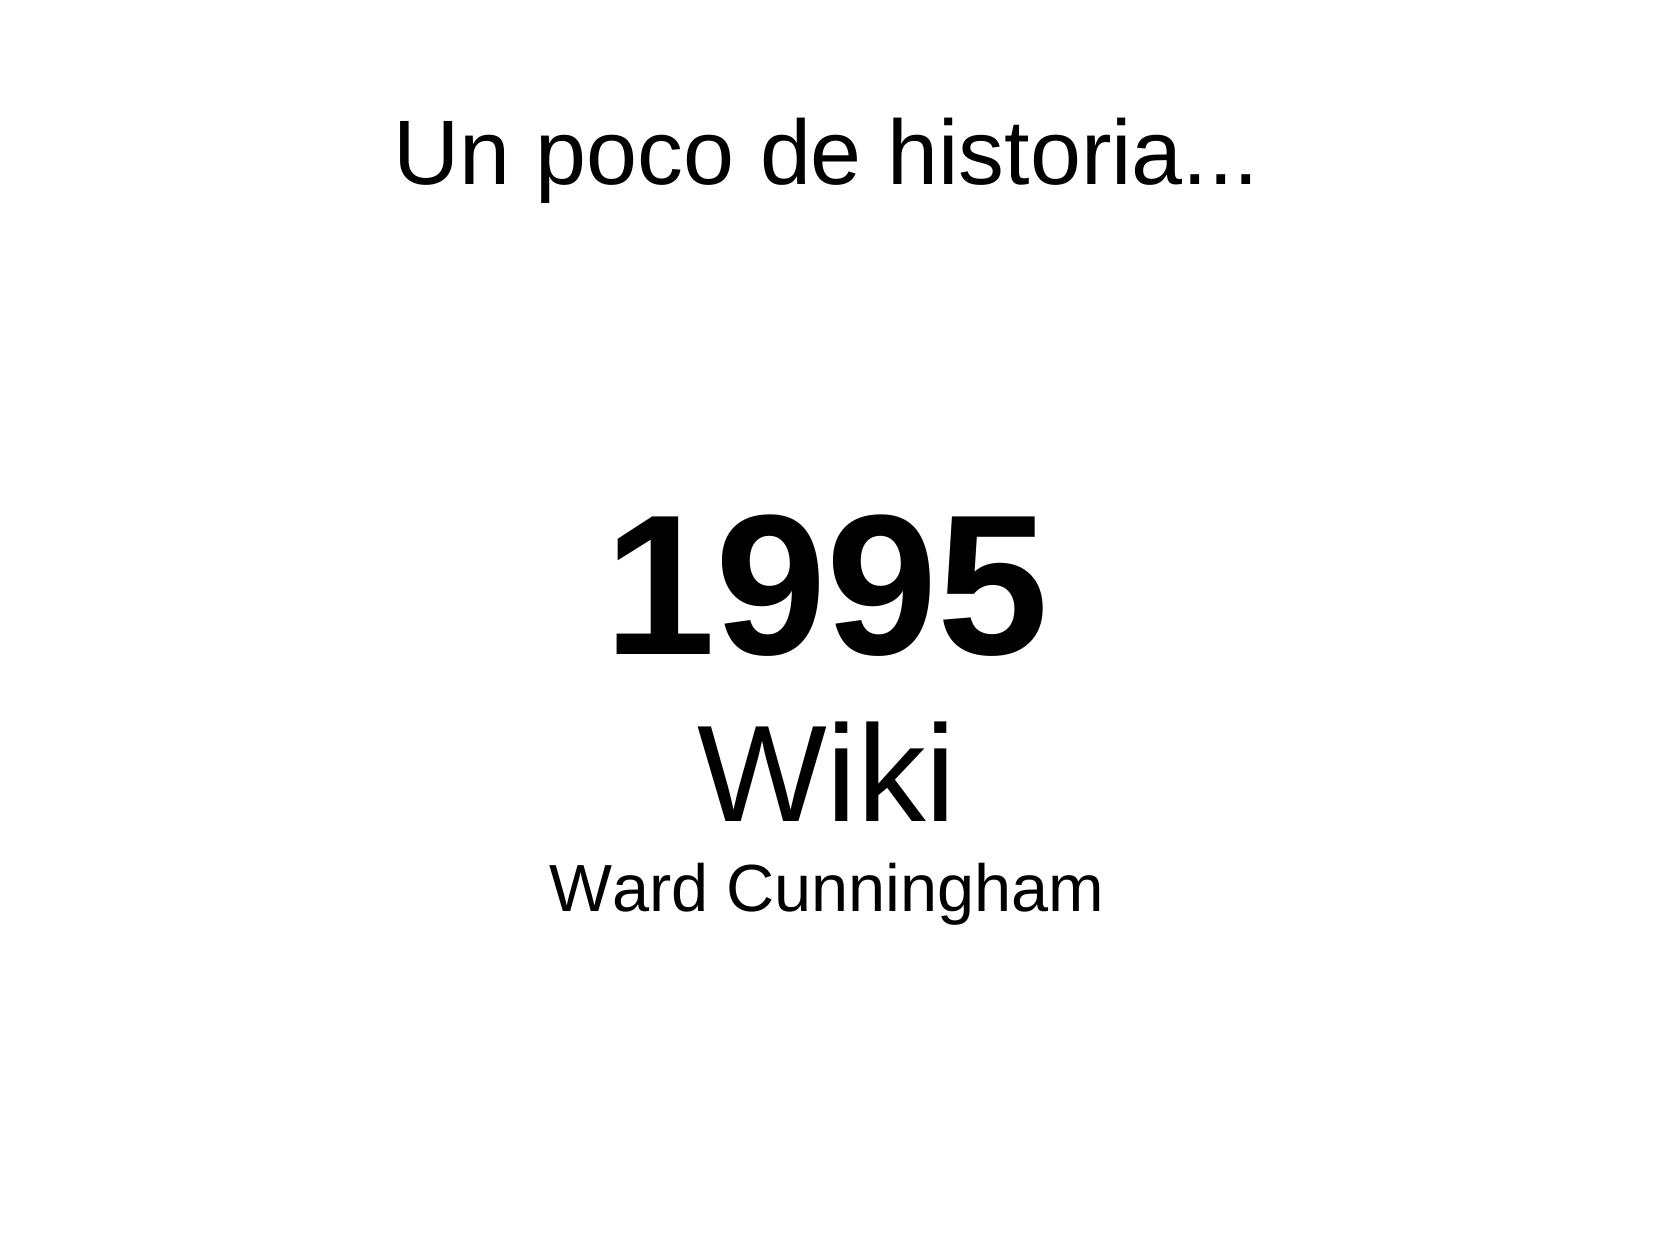

# Un poco de historia...
1995
Wiki
Ward Cunningham